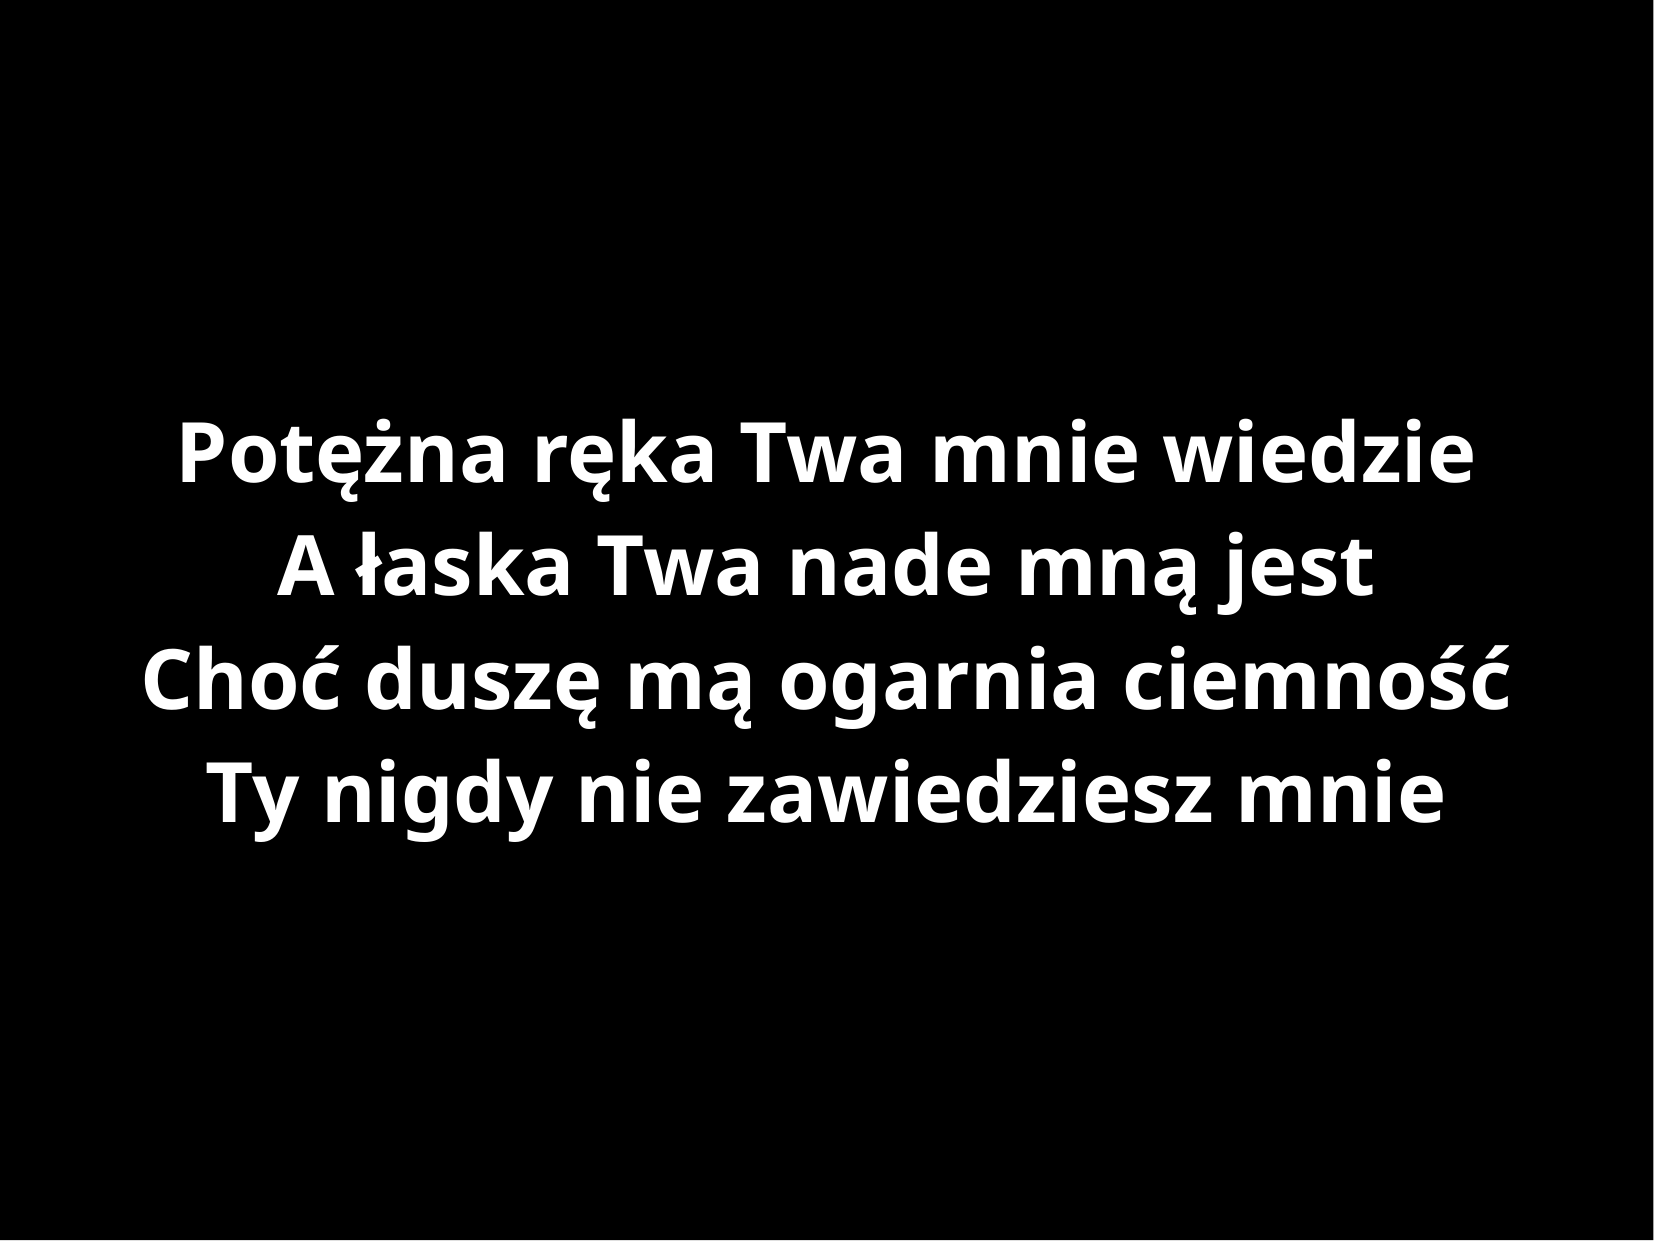

# Potężna ręka Twa mnie wiedzie A łaska Twa nade mną jest Choć duszę mą ogarnia ciemność Ty nigdy nie zawiedziesz mnie